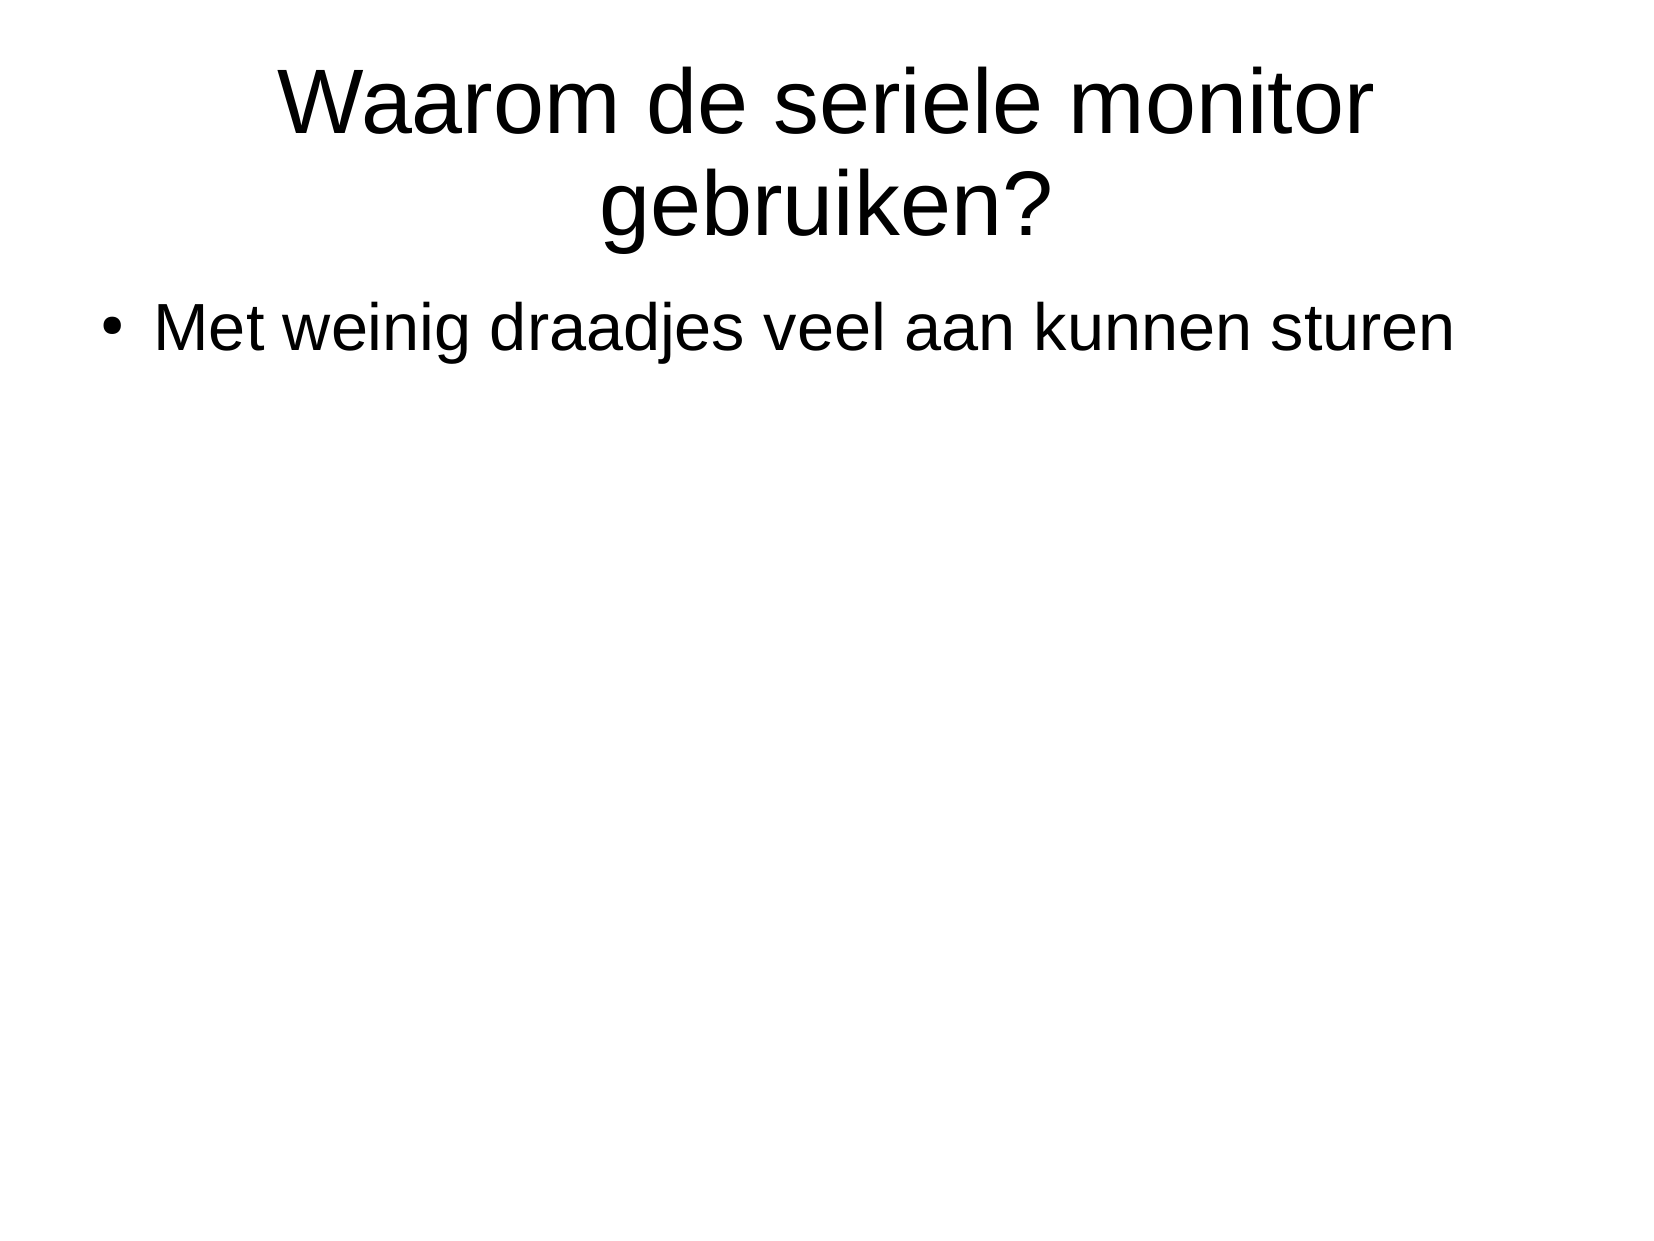

# Waarom de seriele monitor gebruiken?
Met weinig draadjes veel aan kunnen sturen